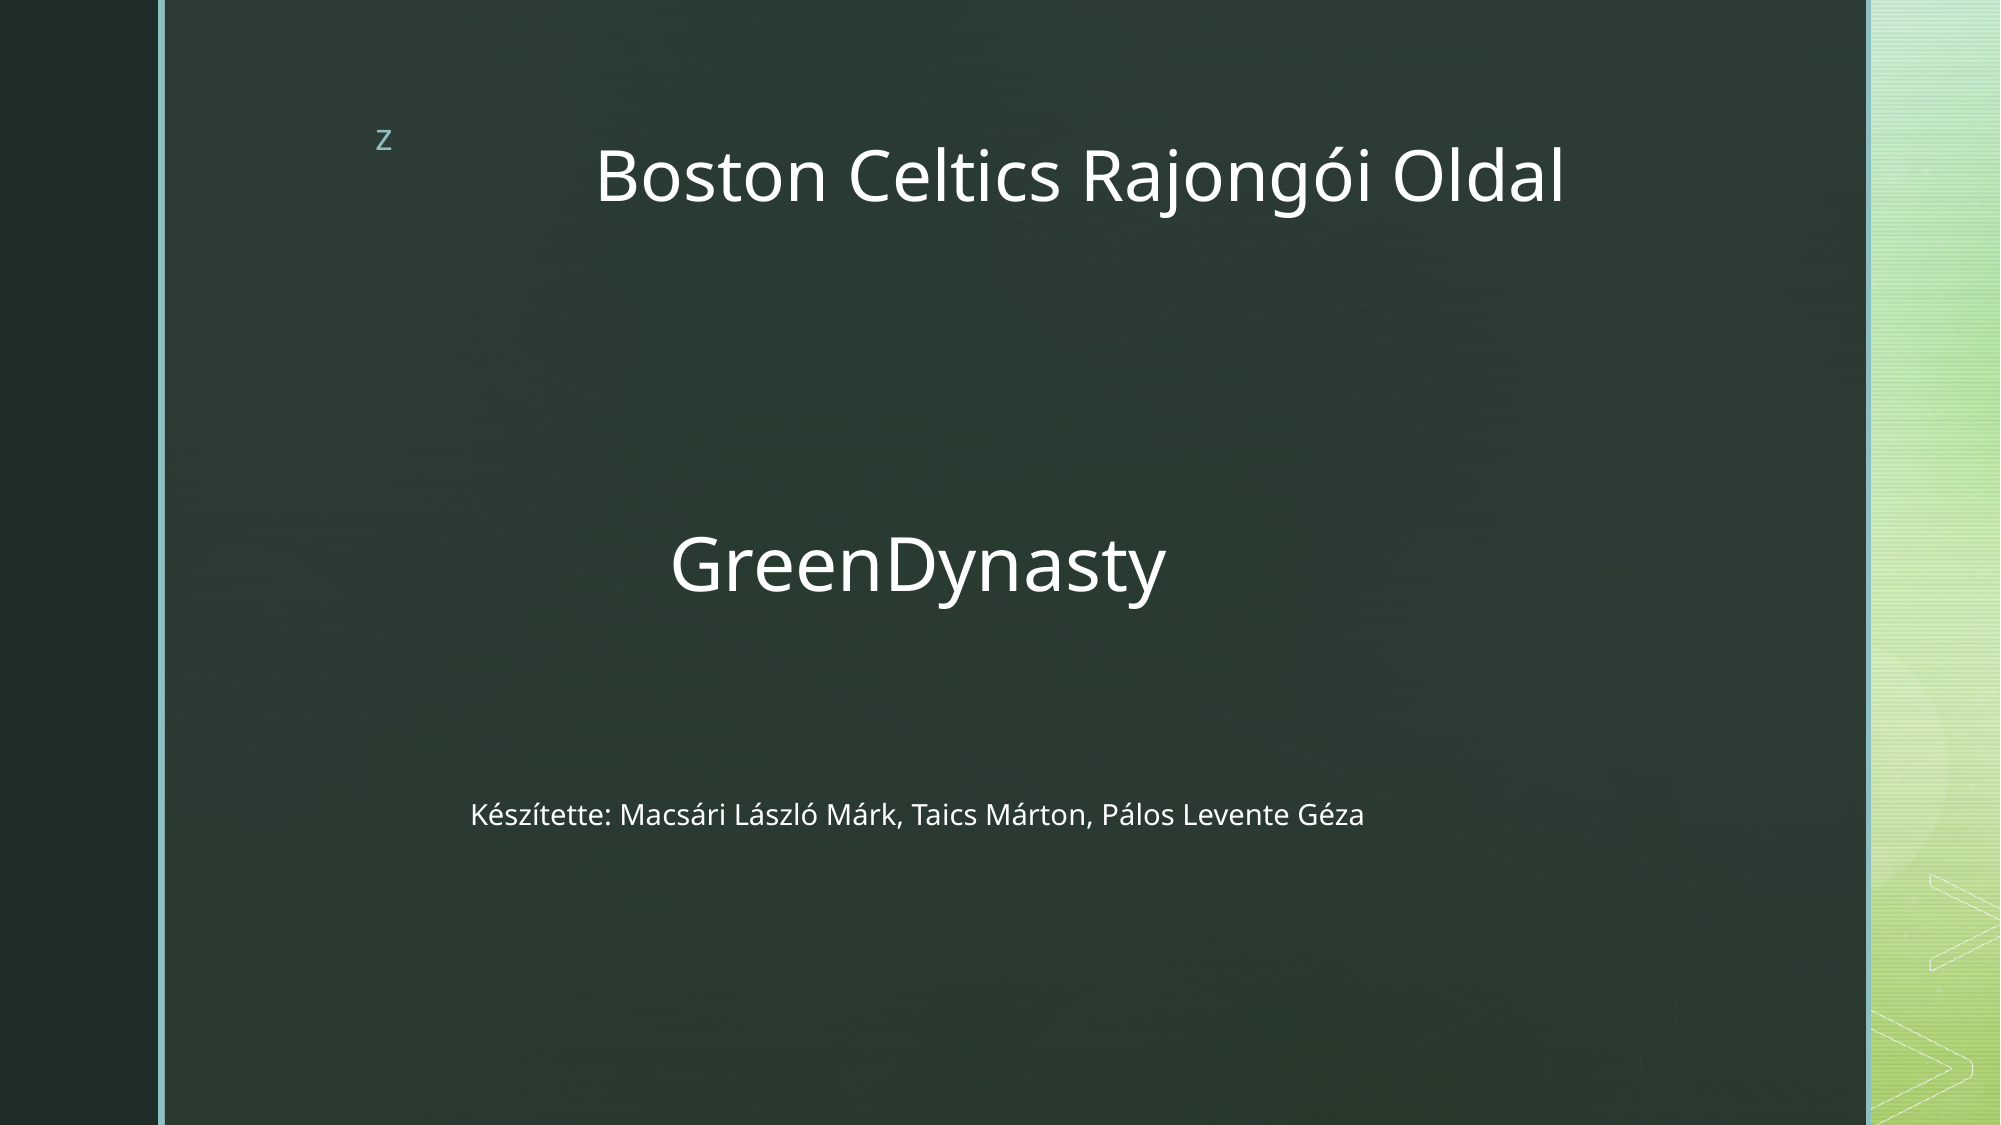

# Boston Celtics Rajongói Oldal
GreenDynasty
Készítette: Macsári László Márk, Taics Márton, Pálos Levente Géza